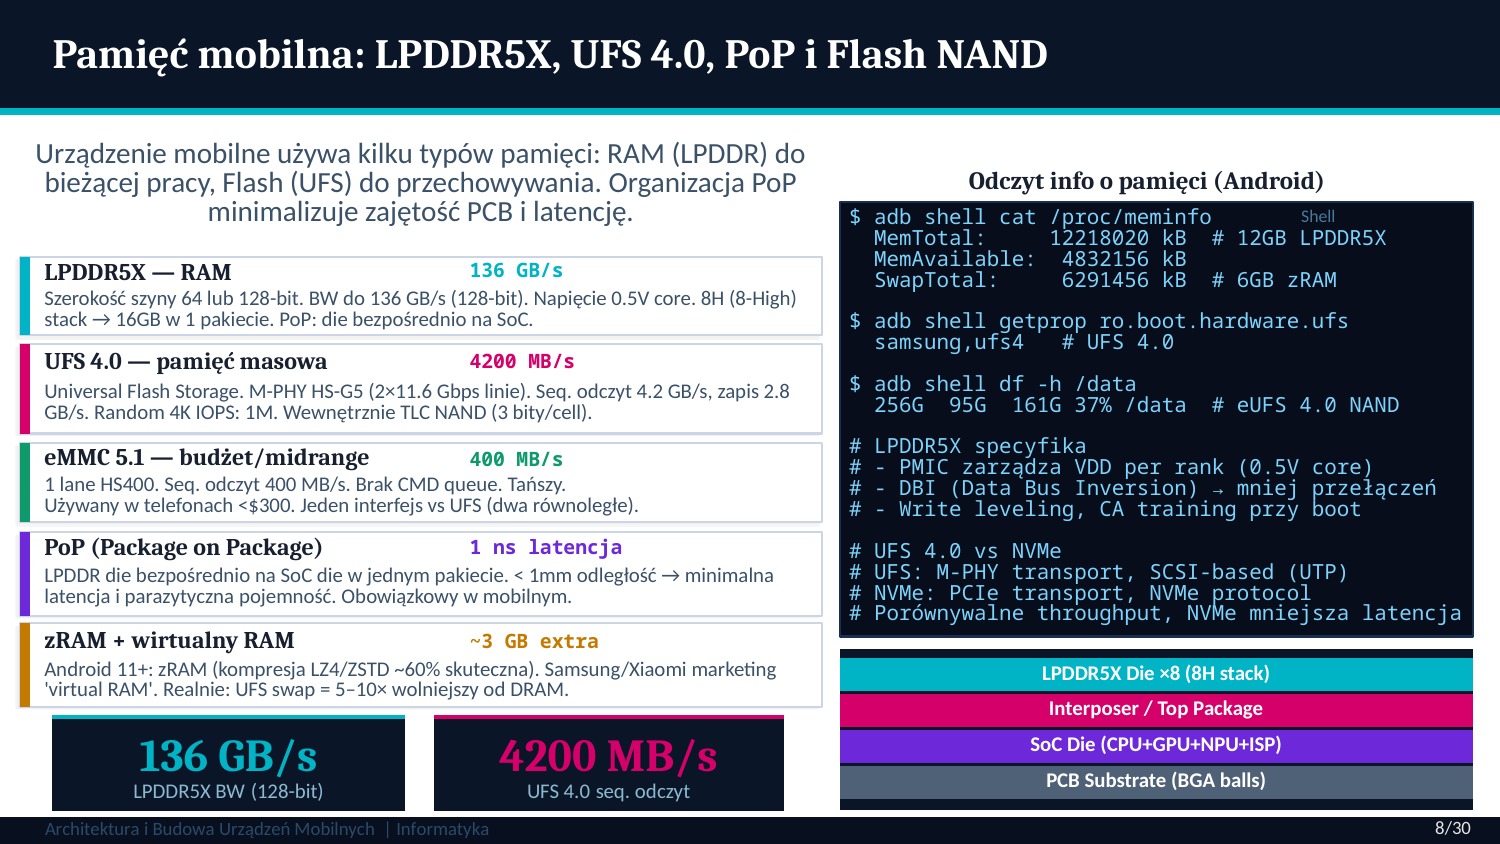

Pamięć mobilna: LPDDR5X, UFS 4.0, PoP i Flash NAND
Urządzenie mobilne używa kilku typów pamięci: RAM (LPDDR) do bieżącej pracy, Flash (UFS) do przechowywania. Organizacja PoP minimalizuje zajętość PCB i latencję.
Odczyt info o pamięci (Android)
Shell
$ adb shell cat /proc/meminfo
 MemTotal: 12218020 kB # 12GB LPDDR5X
 MemAvailable: 4832156 kB
 SwapTotal: 6291456 kB # 6GB zRAM
$ adb shell getprop ro.boot.hardware.ufs
 samsung,ufs4 # UFS 4.0
$ adb shell df -h /data
 256G 95G 161G 37% /data # eUFS 4.0 NAND
# LPDDR5X specyfika
# - PMIC zarządza VDD per rank (0.5V core)
# - DBI (Data Bus Inversion) → mniej przełączeń
# - Write leveling, CA training przy boot
# UFS 4.0 vs NVMe
# UFS: M-PHY transport, SCSI-based (UTP)
# NVMe: PCIe transport, NVMe protocol
# Porównywalne throughput, NVMe mniejsza latencja
136 GB/s
LPDDR5X — RAM
Szerokość szyny 64 lub 128-bit. BW do 136 GB/s (128-bit). Napięcie 0.5V core. 8H (8-High) stack → 16GB w 1 pakiecie. PoP: die bezpośrednio na SoC.
UFS 4.0 — pamięć masowa
4200 MB/s
Universal Flash Storage. M-PHY HS-G5 (2×11.6 Gbps linie). Seq. odczyt 4.2 GB/s, zapis 2.8 GB/s. Random 4K IOPS: 1M. Wewnętrznie TLC NAND (3 bity/cell).
eMMC 5.1 — budżet/midrange
400 MB/s
1 lane HS400. Seq. odczyt 400 MB/s. Brak CMD queue. Tańszy.
Używany w telefonach <$300. Jeden interfejs vs UFS (dwa równoległe).
PoP (Package on Package)
1 ns latencja
LPDDR die bezpośrednio na SoC die w jednym pakiecie. < 1mm odległość → minimalna latencja i parazytyczna pojemność. Obowiązkowy w mobilnym.
zRAM + wirtualny RAM
~3 GB extra
Android 11+: zRAM (kompresja LZ4/ZSTD ~60% skuteczna). Samsung/Xiaomi marketing 'virtual RAM'. Realnie: UFS swap = 5–10× wolniejszy od DRAM.
LPDDR5X Die ×8 (8H stack)
Interposer / Top Package
SoC Die (CPU+GPU+NPU+ISP)
PCB Substrate (BGA balls)
136 GB/s
LPDDR5X BW (128-bit)
4200 MB/s
UFS 4.0 seq. odczyt
Architektura i Budowa Urządzeń Mobilnych | Informatyka